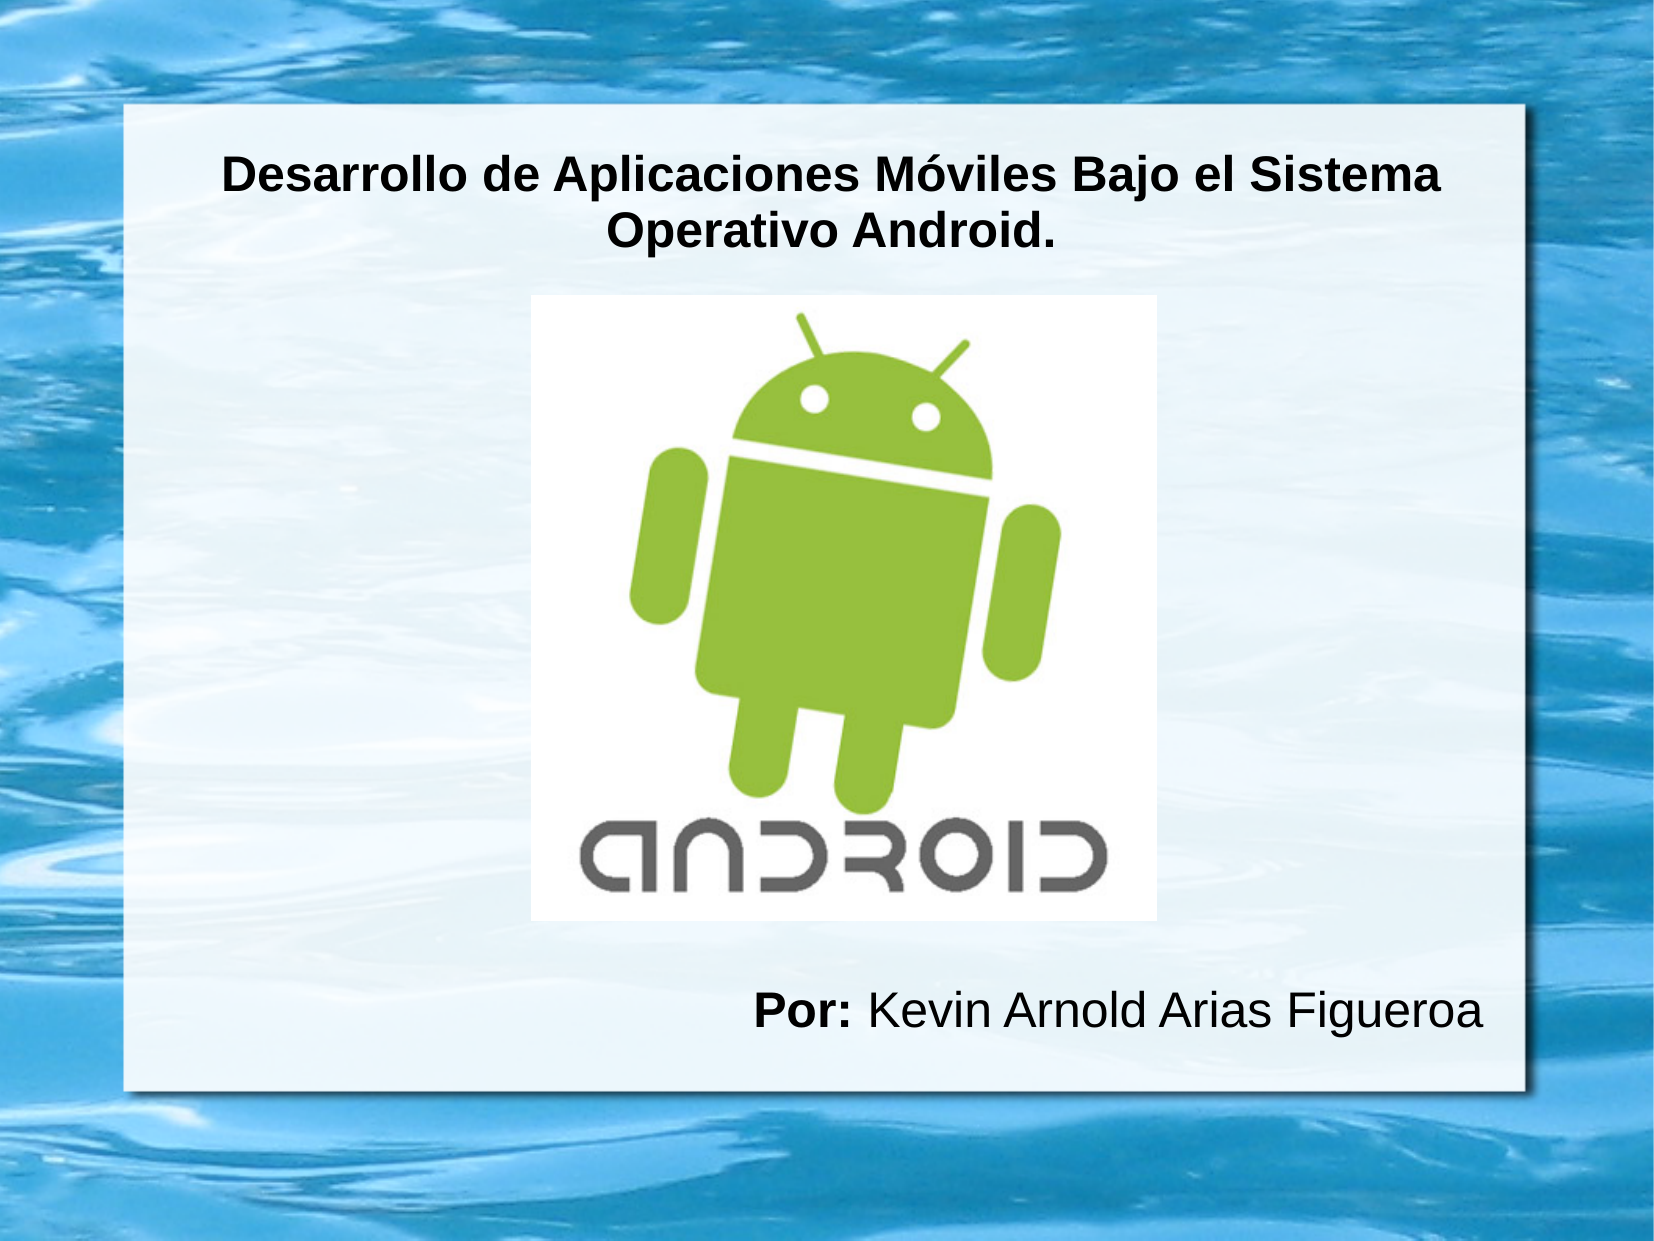

# Desarrollo de Aplicaciones Móviles Bajo el Sistema Operativo Android.
 Por: Kevin Arnold Arias Figueroa